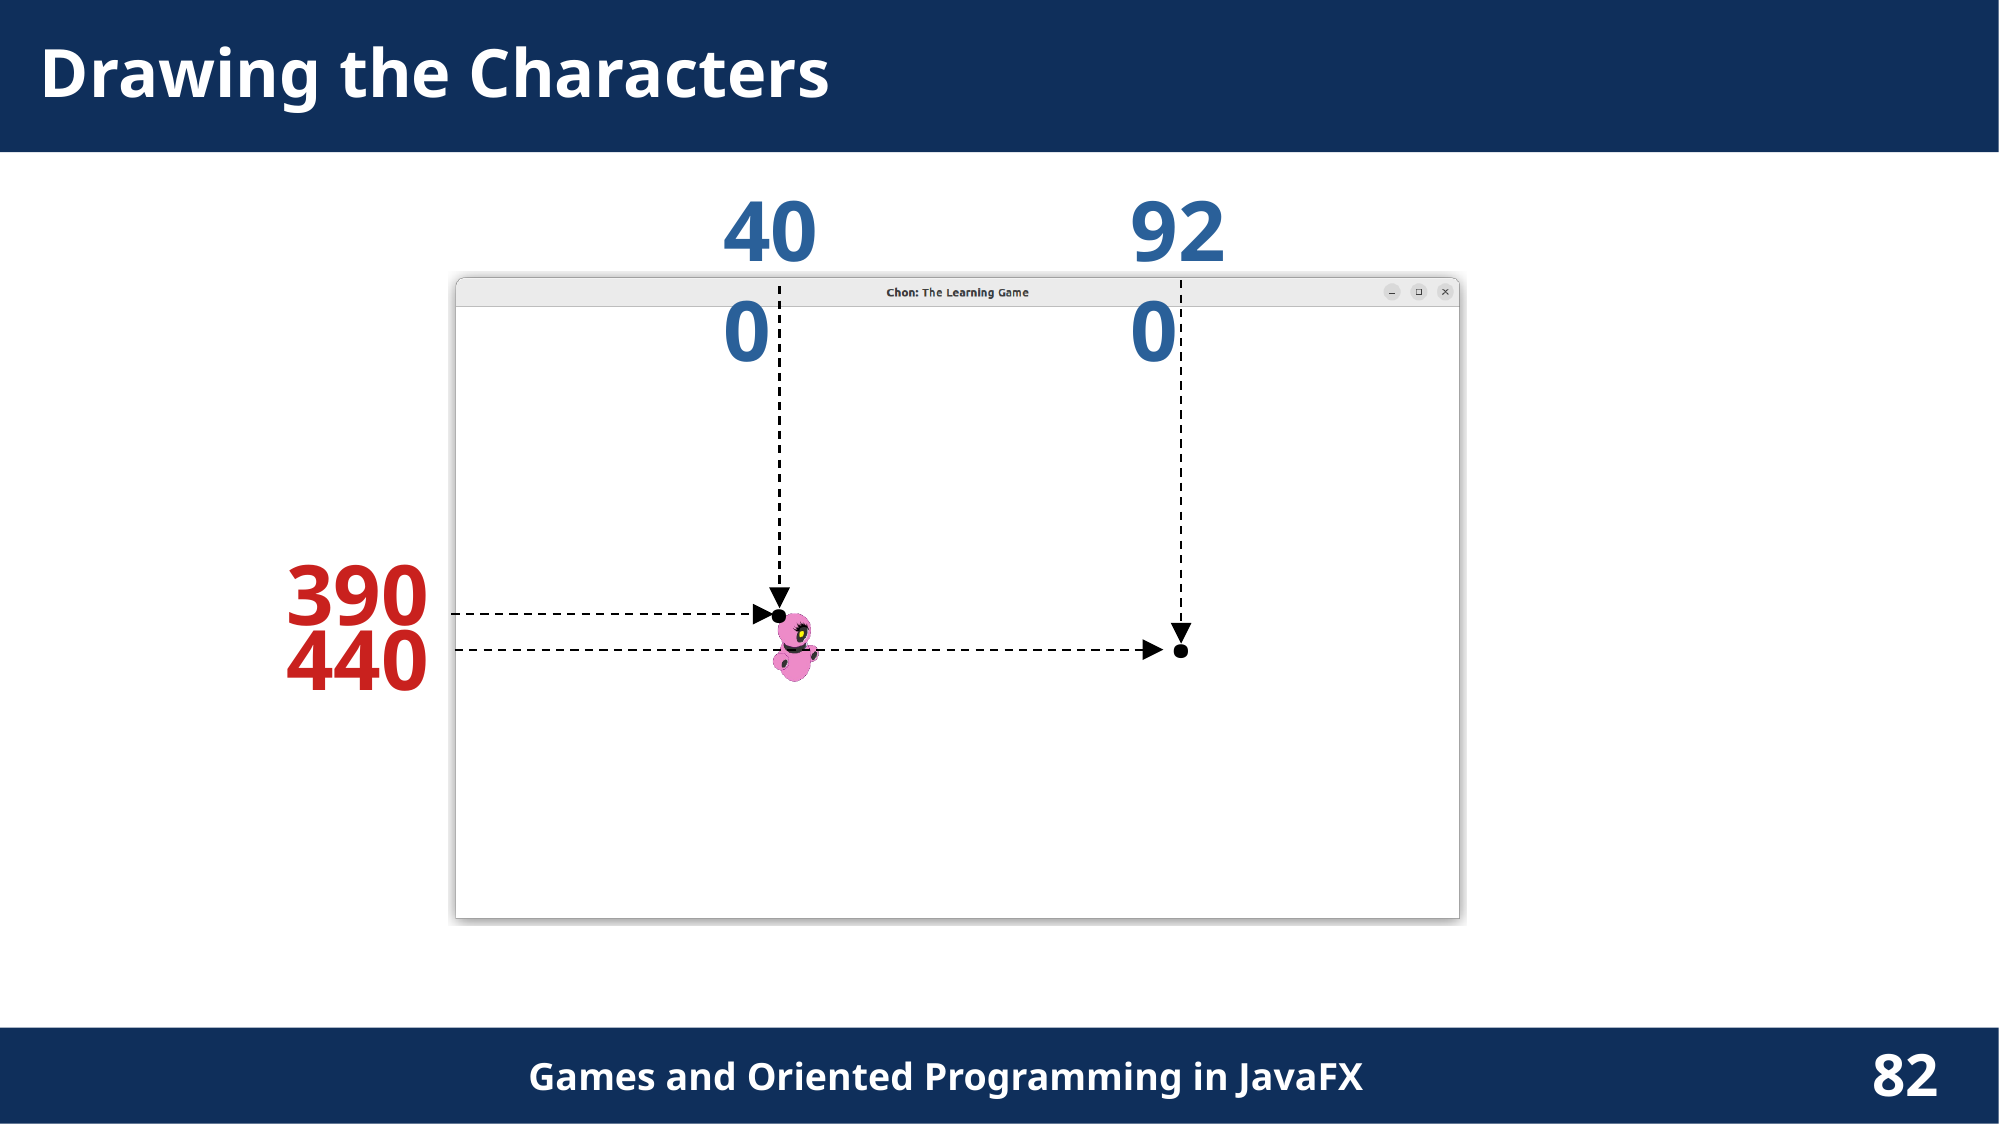

Drawing the Characters
400
920
.
390
.
440